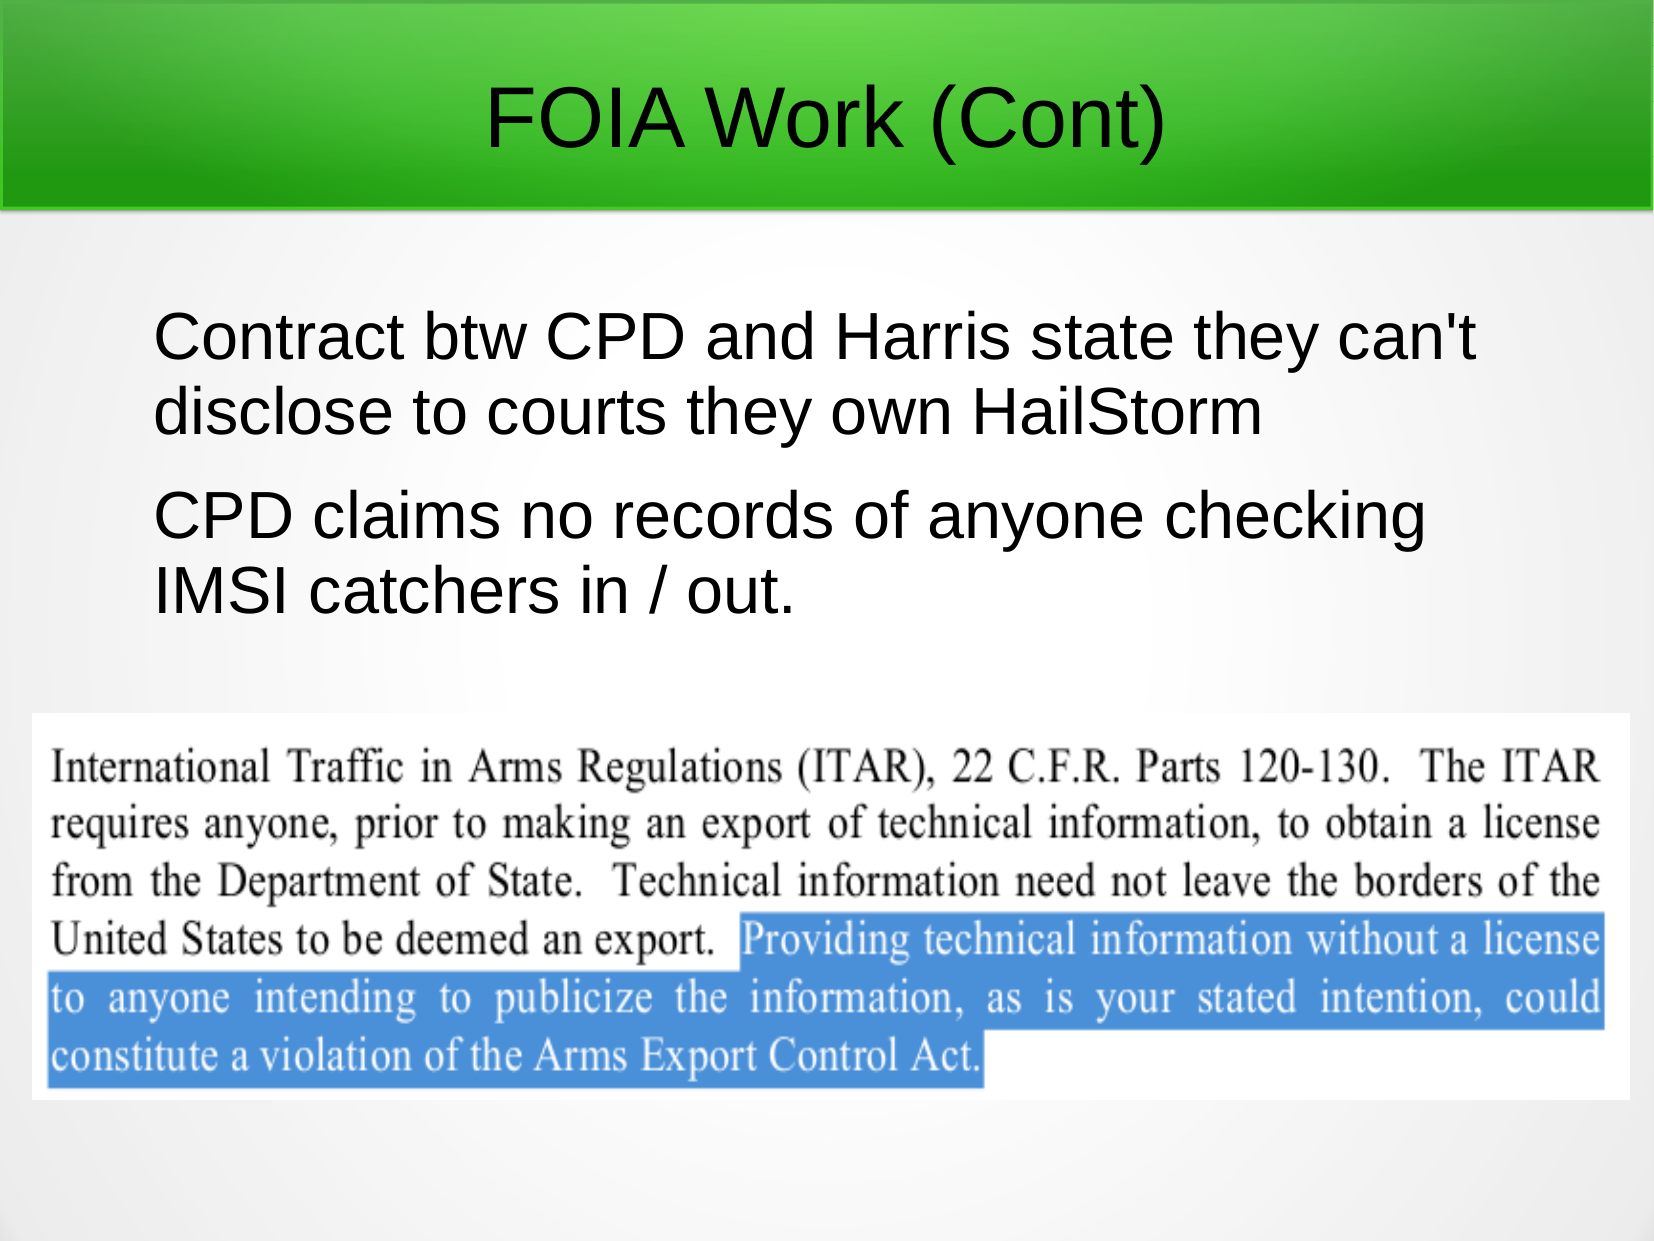

# FOIA Work (Cont)
Contract btw CPD and Harris state they can't disclose to courts they own HailStorm
CPD claims no records of anyone checking IMSI catchers in / out.